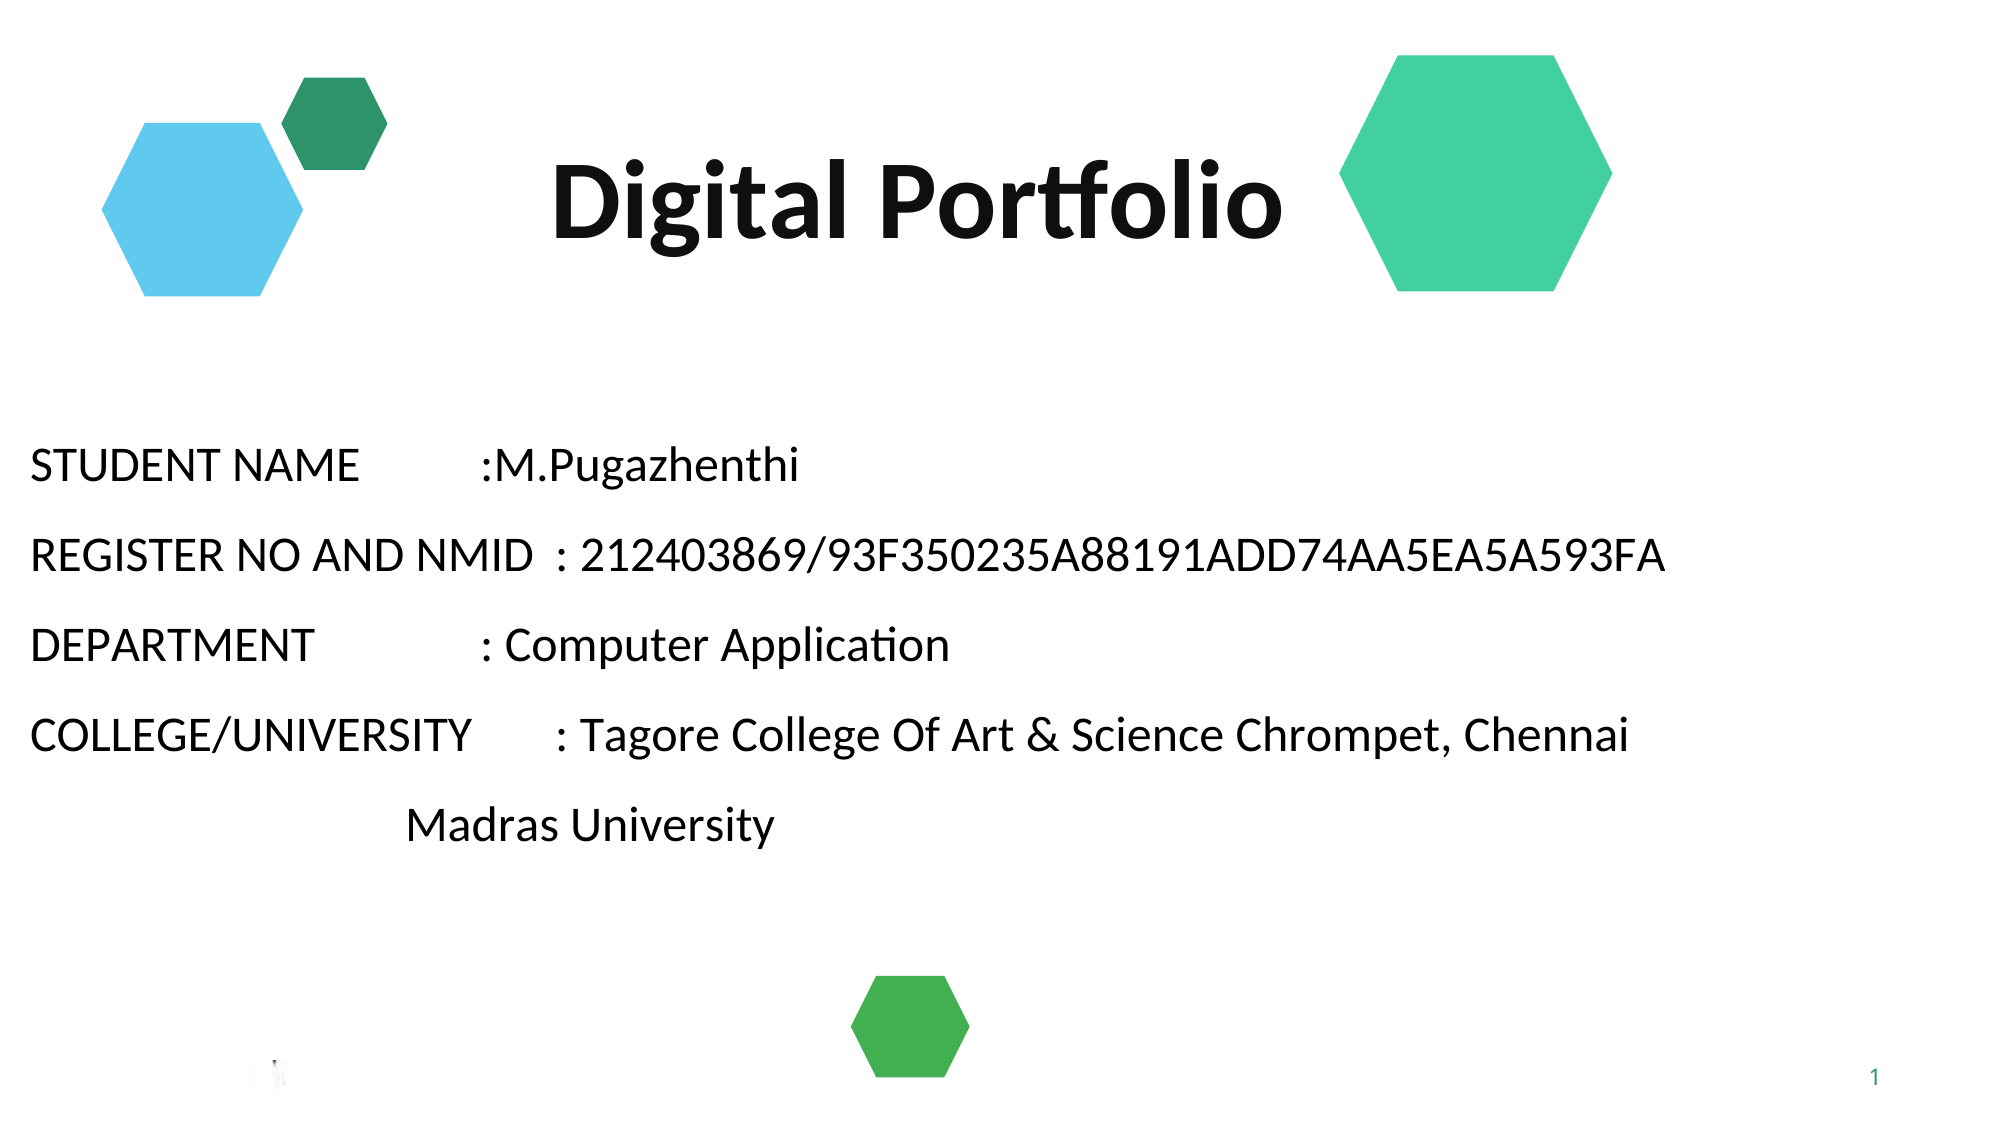

# Digital Portfolio
STUDENT NAME		:M.Pugazhenthi
REGISTER NO AND NMID	: 212403869/93F350235A88191ADD74AA5EA5A593FA
DEPARTMENT 			: Computer Application
COLLEGE/UNIVERSITY		: Tagore College Of Art & Science Chrompet, Chennai 							Madras University